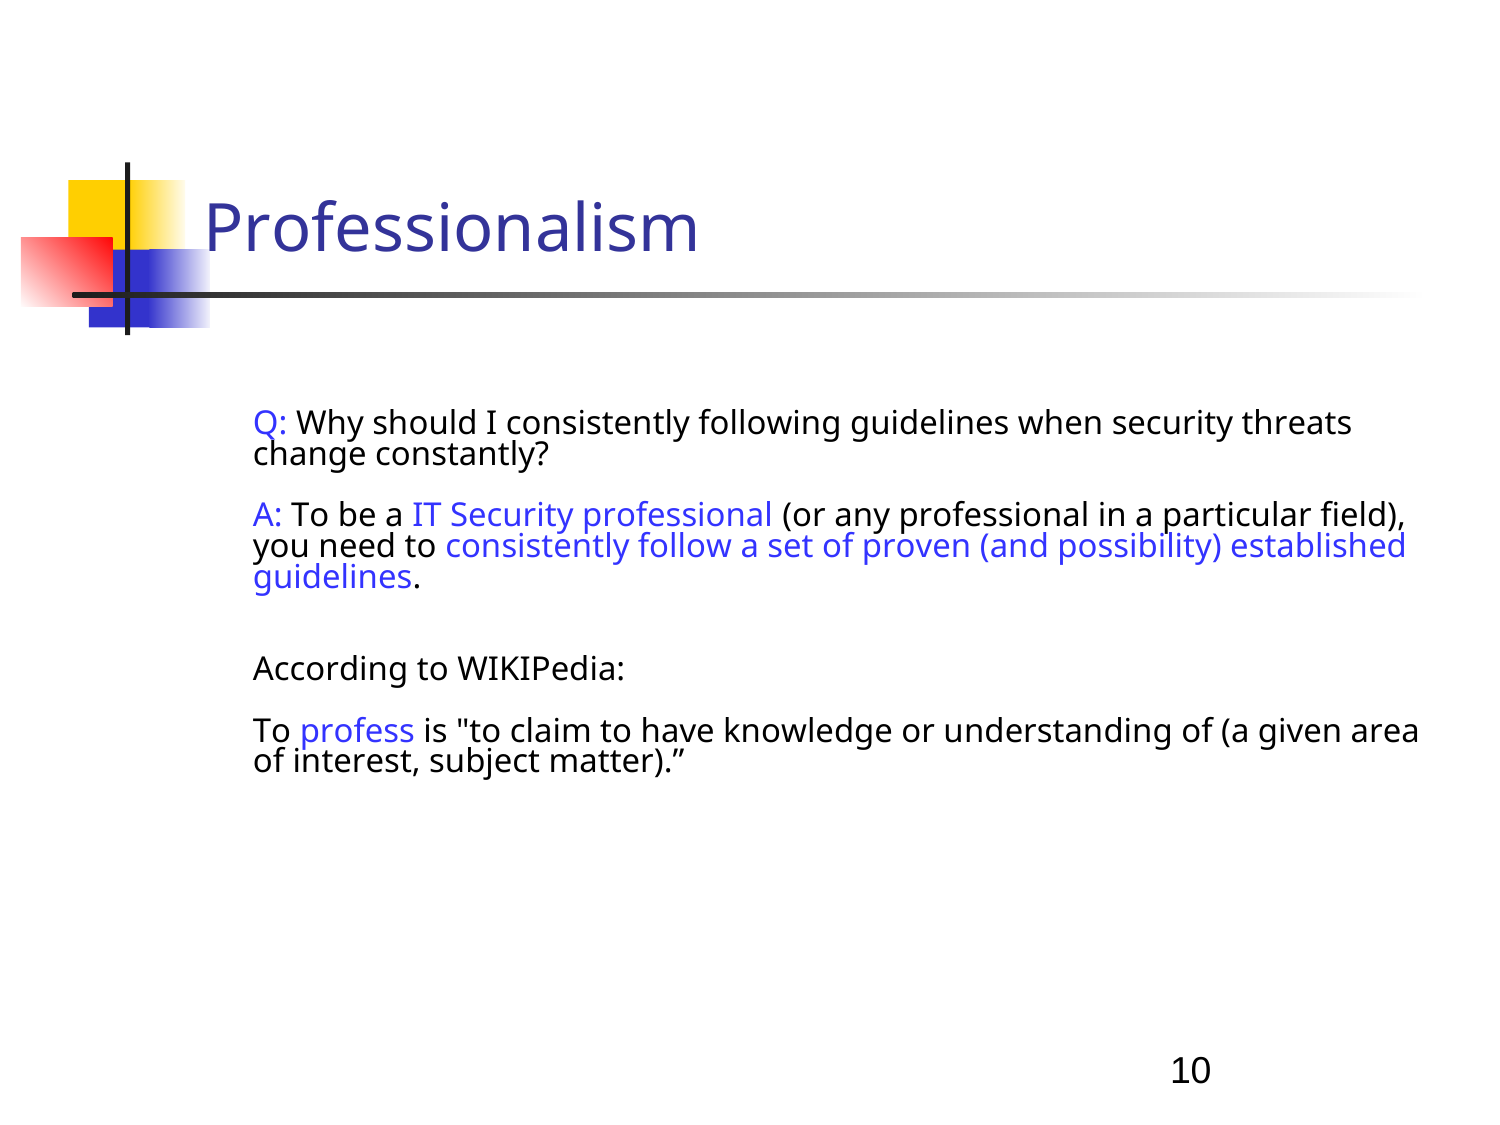

# Professionalism
Q: Why should I consistently following guidelines when security threats change constantly?
A: To be a IT Security professional (or any professional in a particular field), you need to consistently follow a set of proven (and possibility) established guidelines.
According to WIKIPedia:
To profess is "to claim to have knowledge or understanding of (a given area of interest, subject matter).”
10